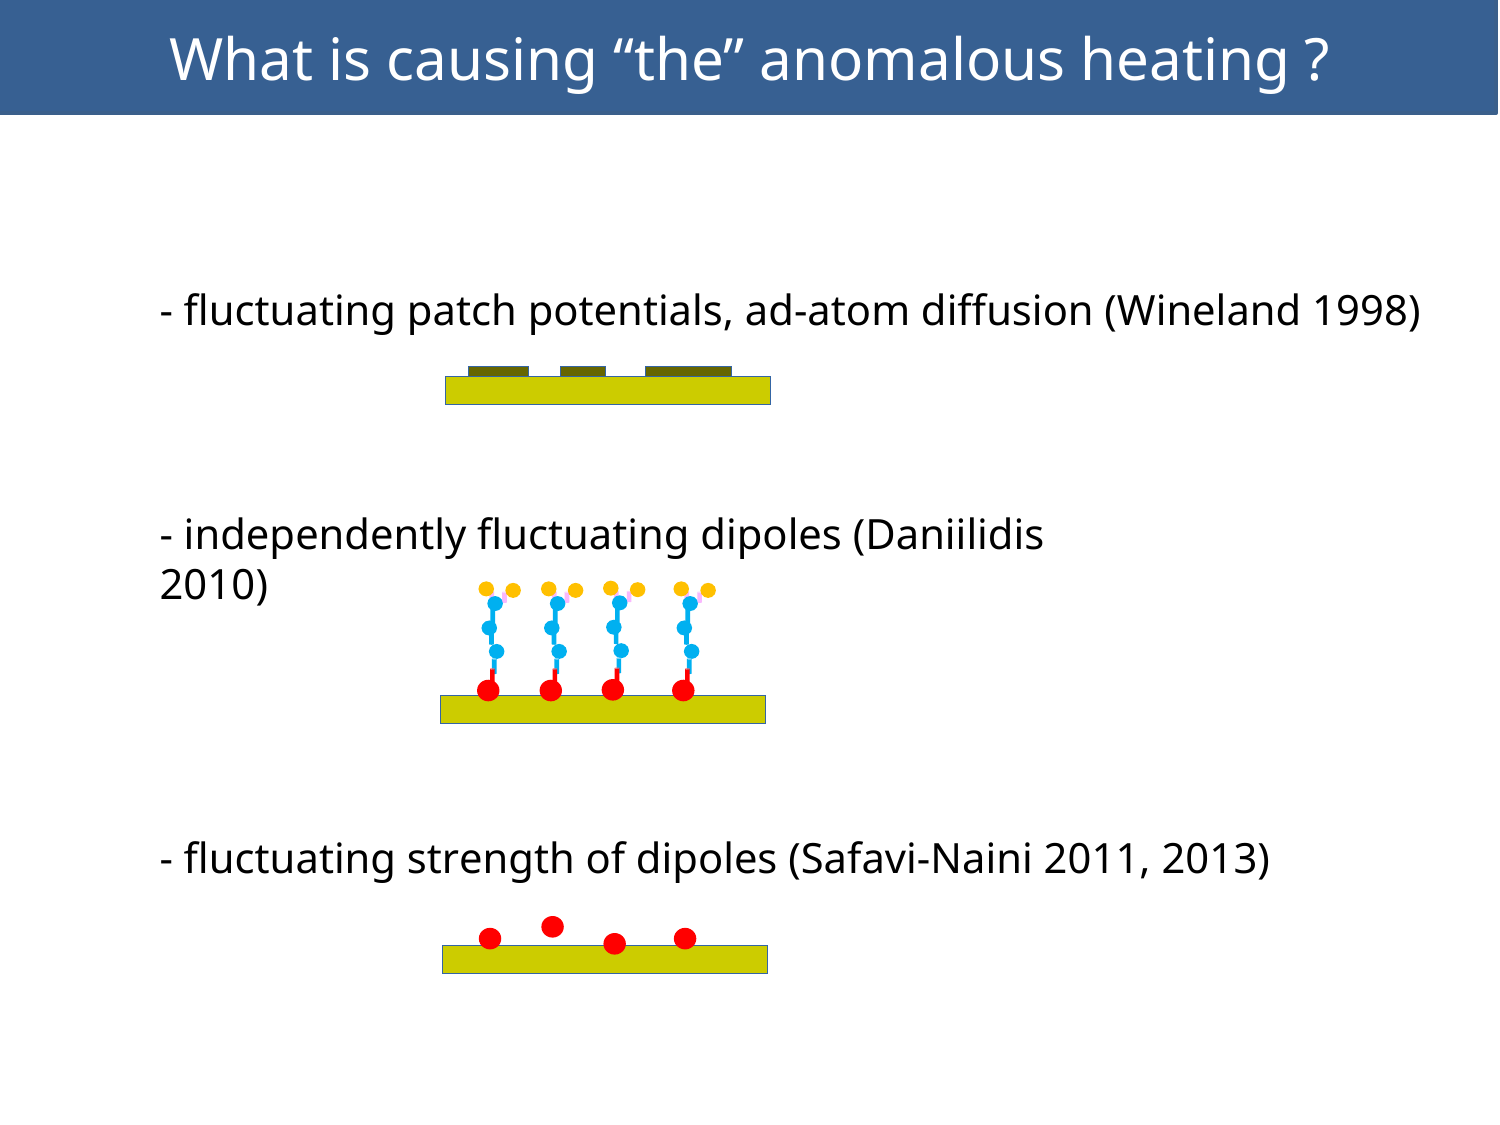

# What is causing “the” anomalous heating ?
- fluctuating patch potentials, ad-atom diffusion (Wineland 1998)
- independently fluctuating dipoles (Daniilidis 2010)
- fluctuating strength of dipoles (Safavi-Naini 2011, 2013)